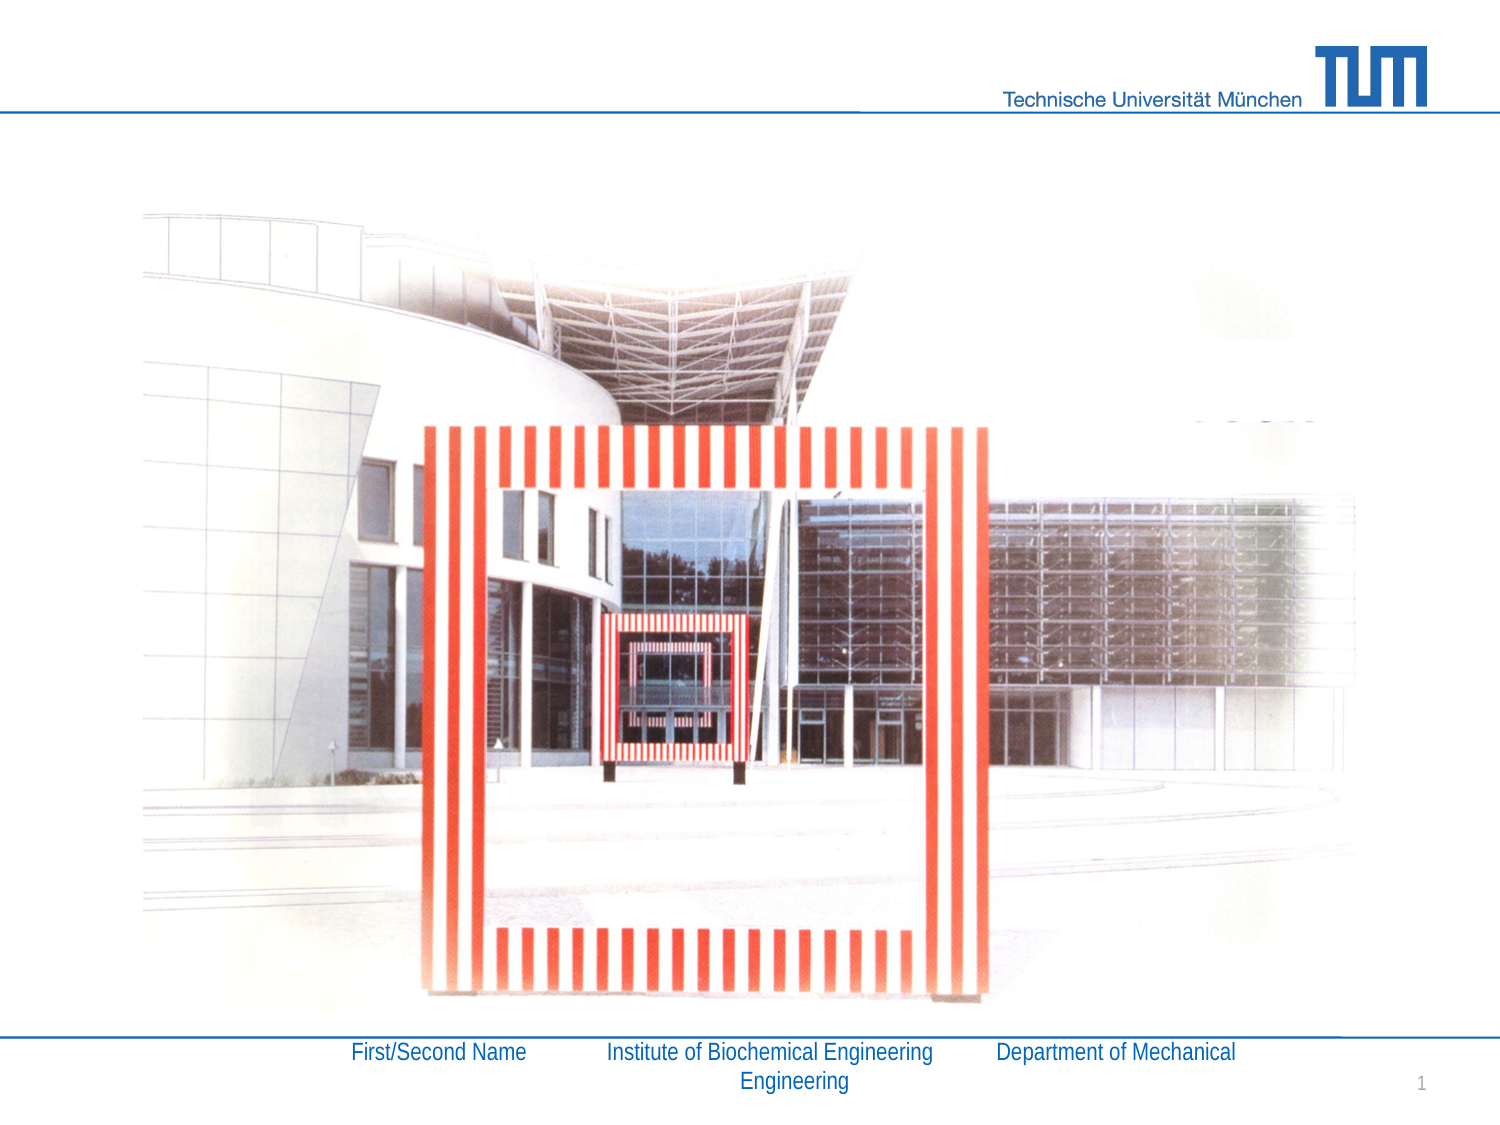

#
First/Second Name Institute of Biochemical Engineering Department of Mechanical Engineering